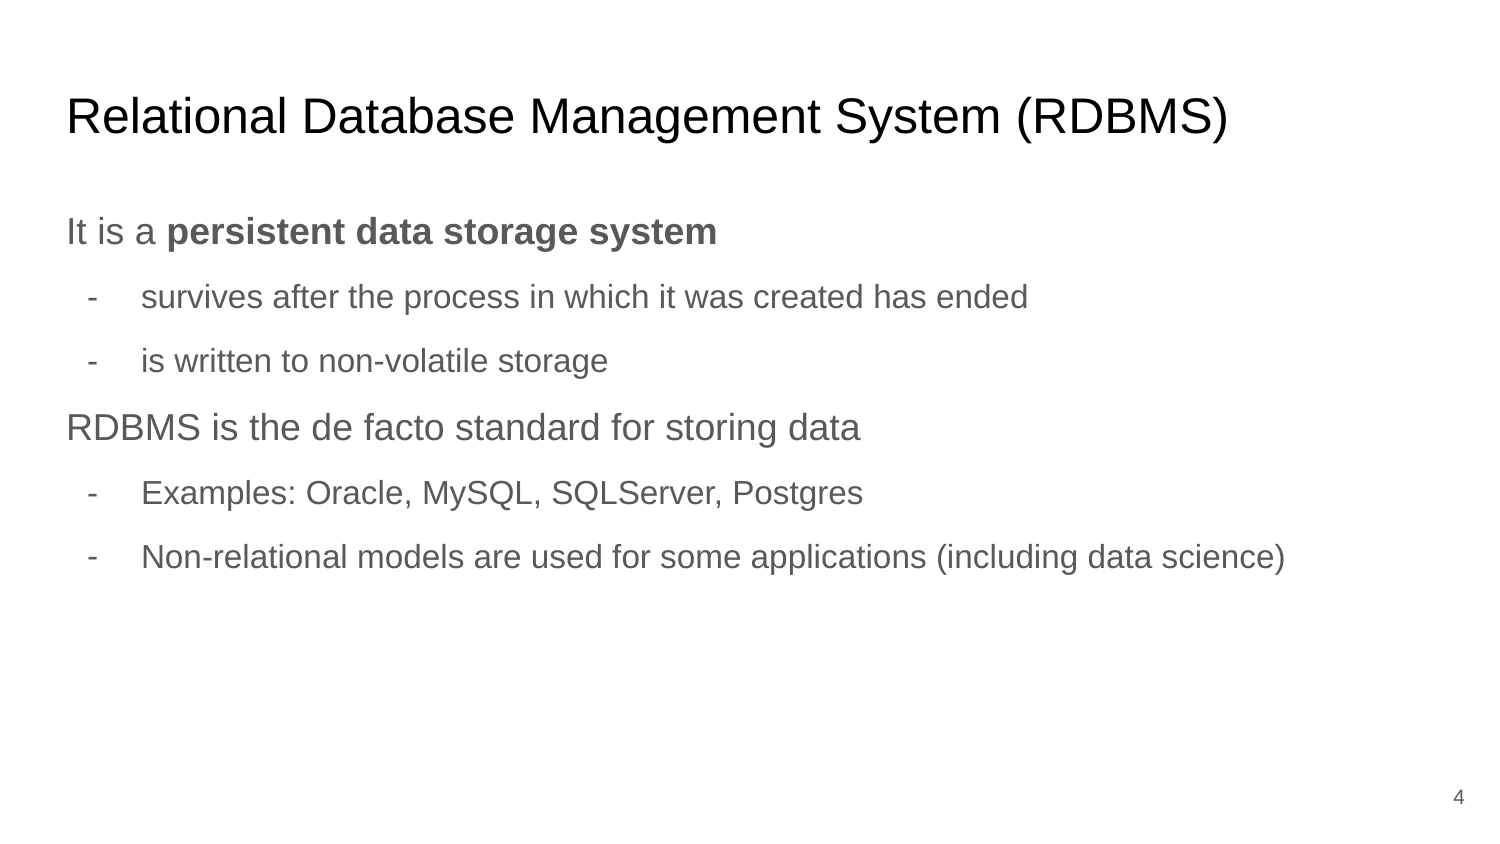

# Relational Database Management System (RDBMS)
It is a persistent data storage system
survives after the process in which it was created has ended
is written to non-volatile storage
RDBMS is the de facto standard for storing data
Examples: Oracle, MySQL, SQLServer, Postgres
Non-relational models are used for some applications (including data science)